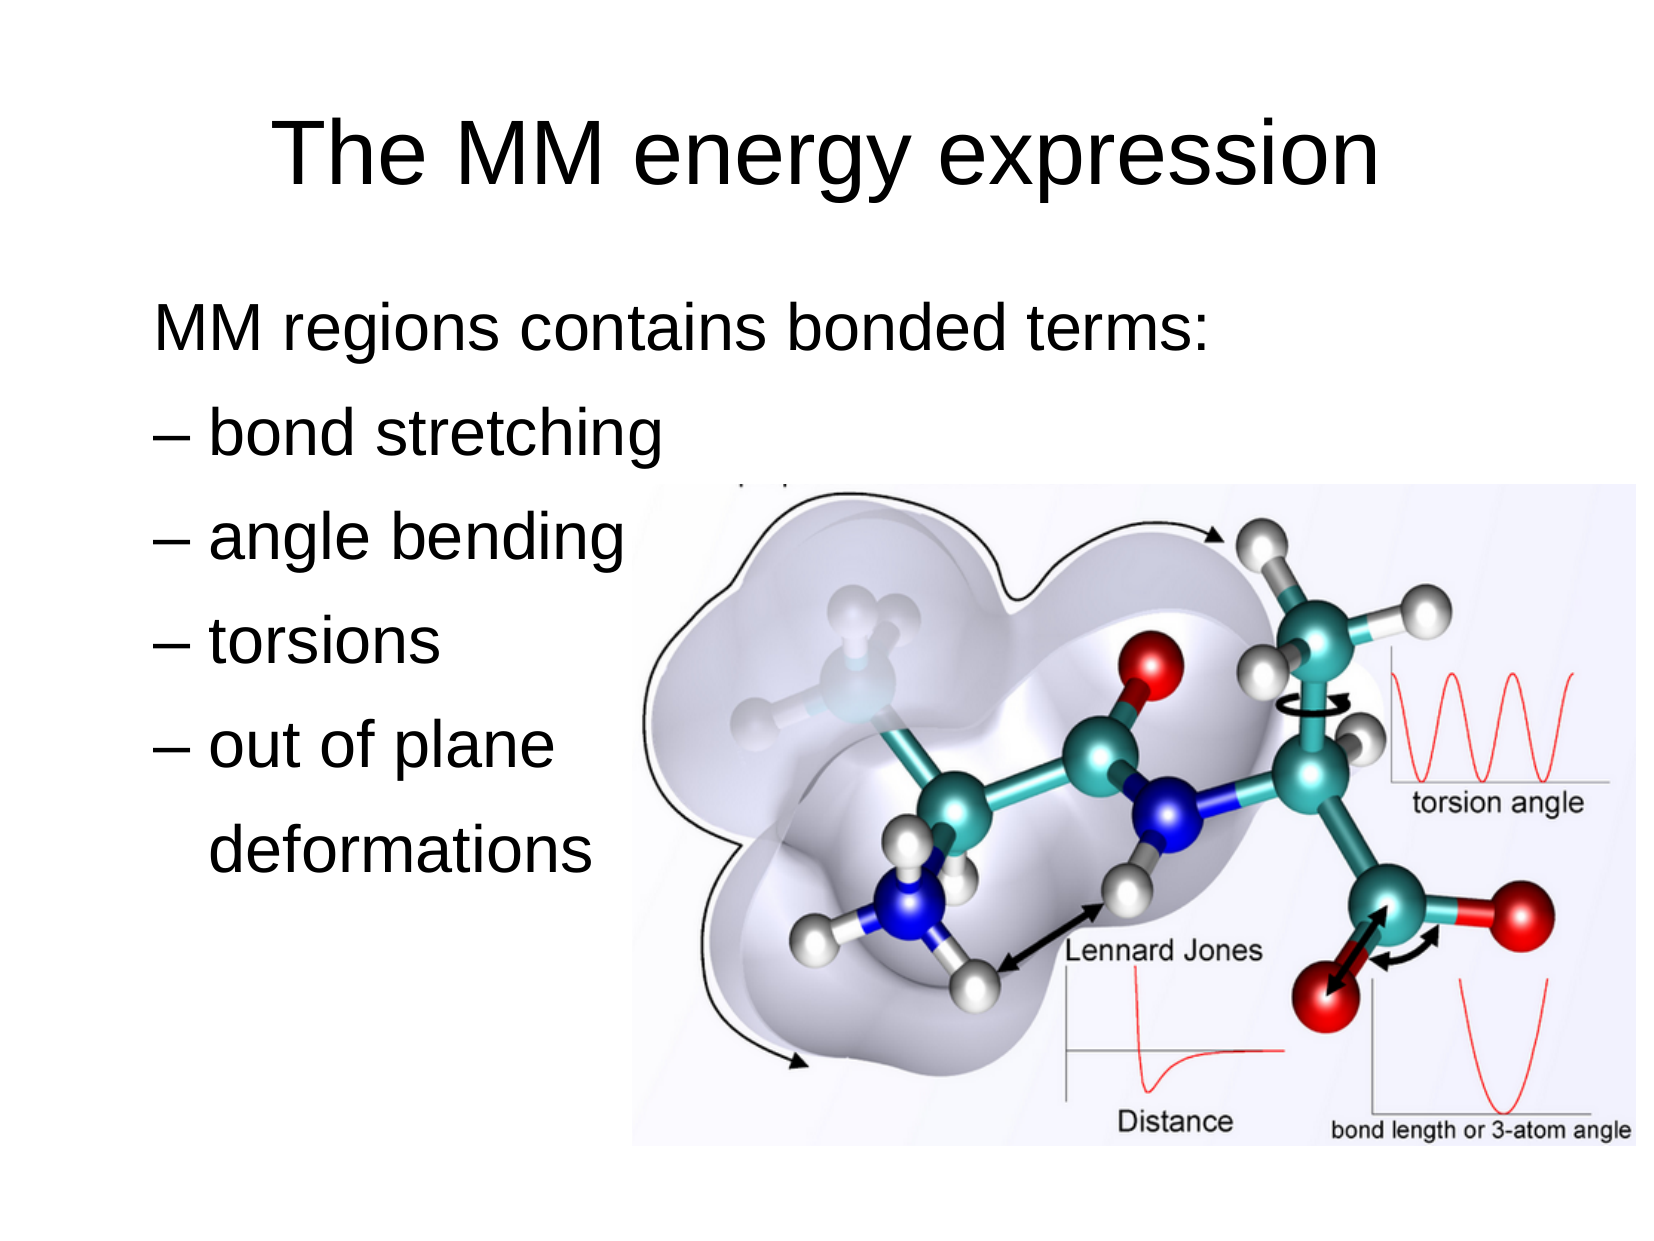

# The MM energy expression
MM regions contains bonded terms:
– bond stretching
– angle bending
– torsions
– out of plane
 deformations